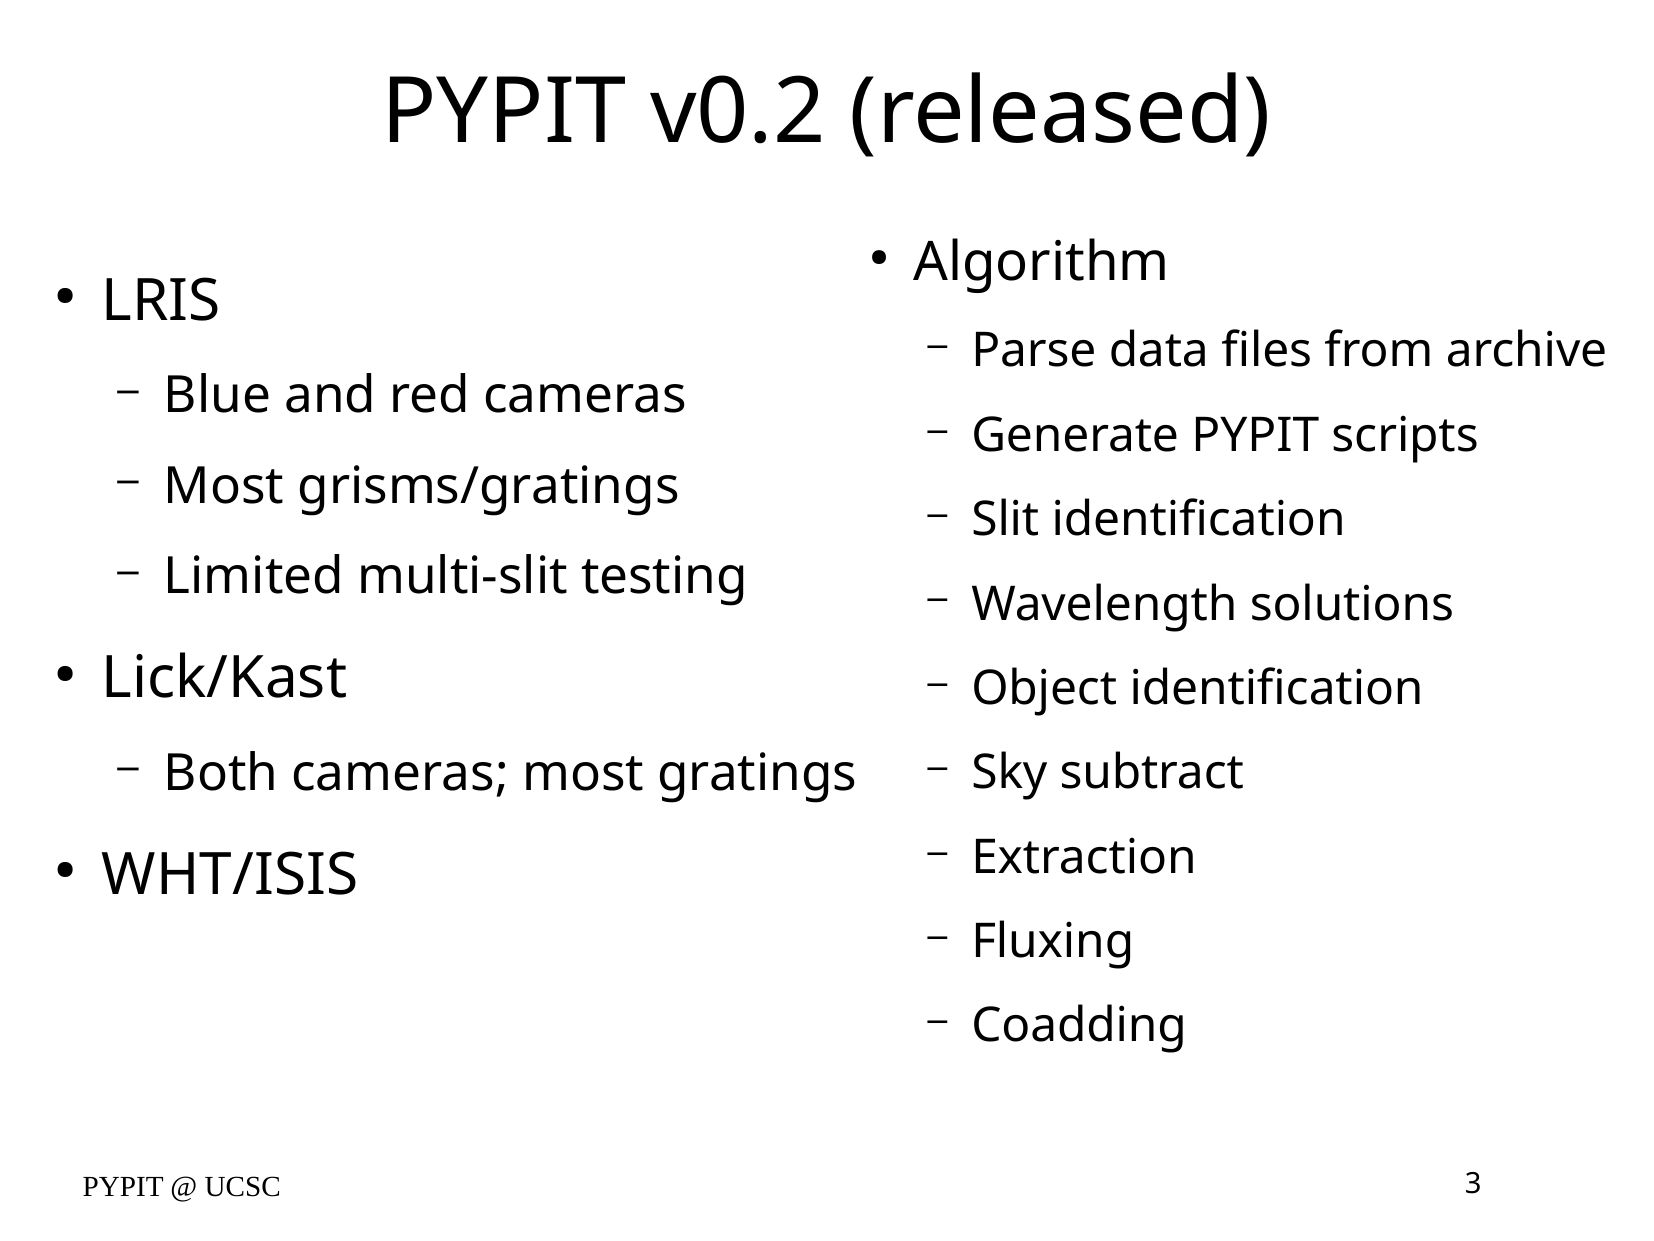

# PYPIT v0.2 (released)
Algorithm
Parse data files from archive
Generate PYPIT scripts
Slit identification
Wavelength solutions
Object identification
Sky subtract
Extraction
Fluxing
Coadding
LRIS
Blue and red cameras
Most grisms/gratings
Limited multi-slit testing
Lick/Kast
Both cameras; most gratings
WHT/ISIS